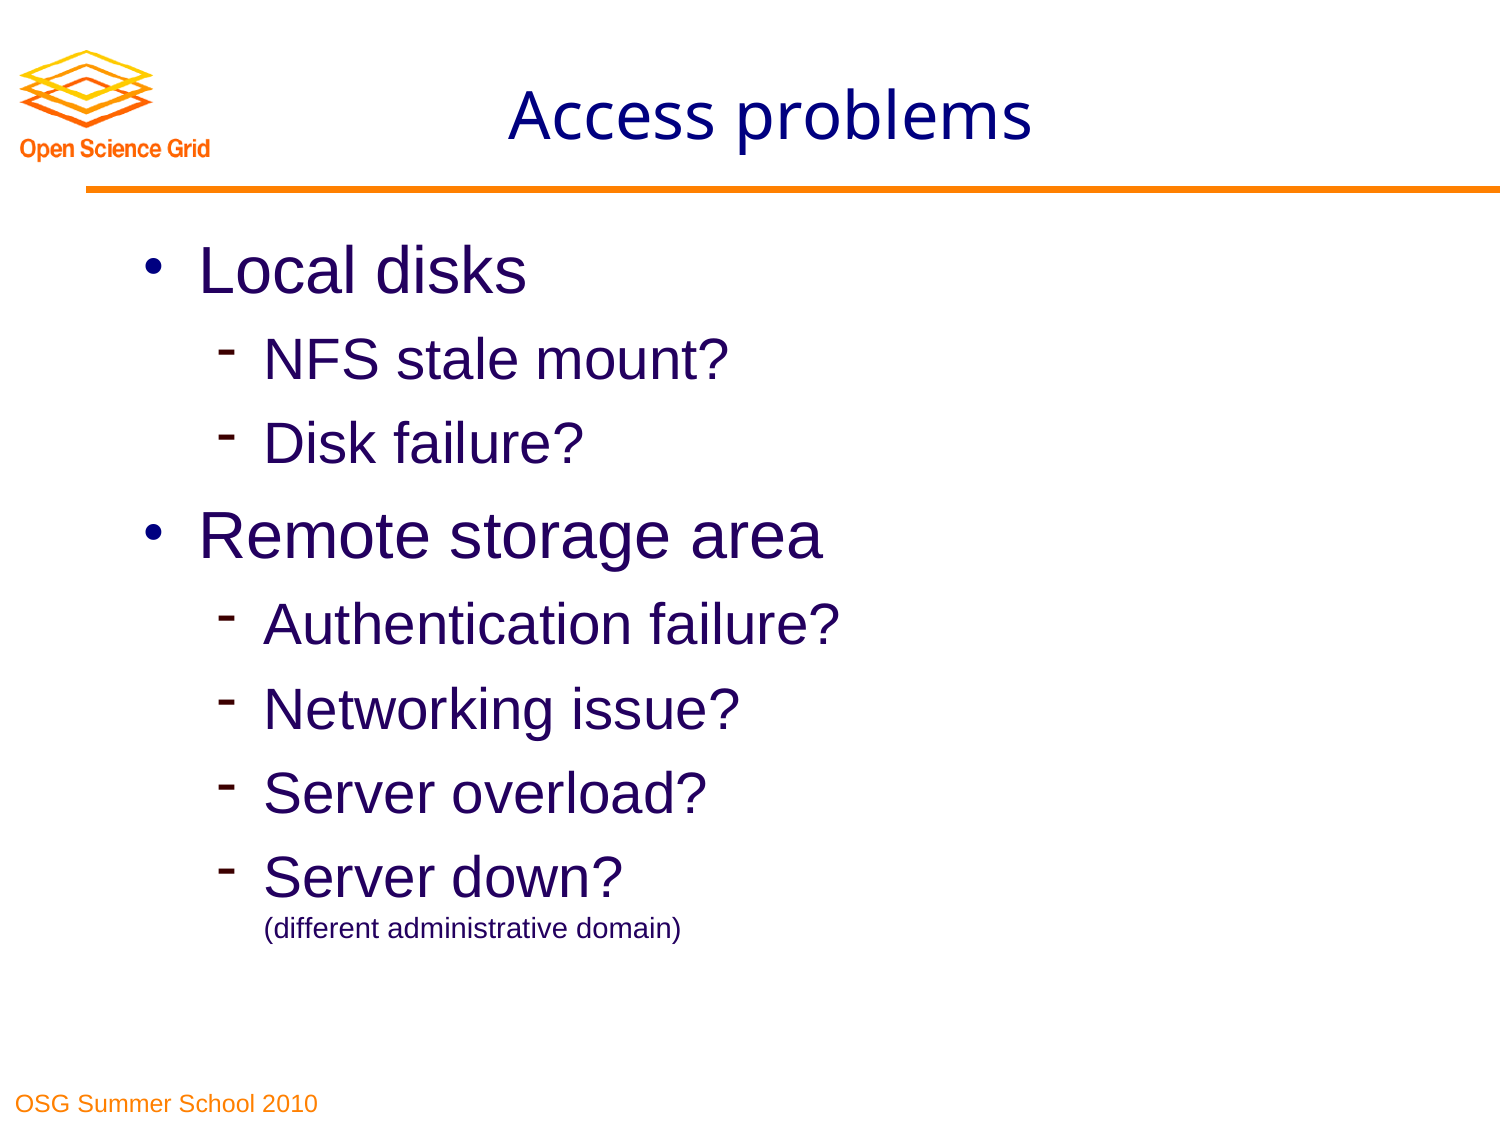

# Access problems
Local disks
NFS stale mount?
Disk failure?
Remote storage area
Authentication failure?
Networking issue?
Server overload?
Server down?
(different administrative domain)